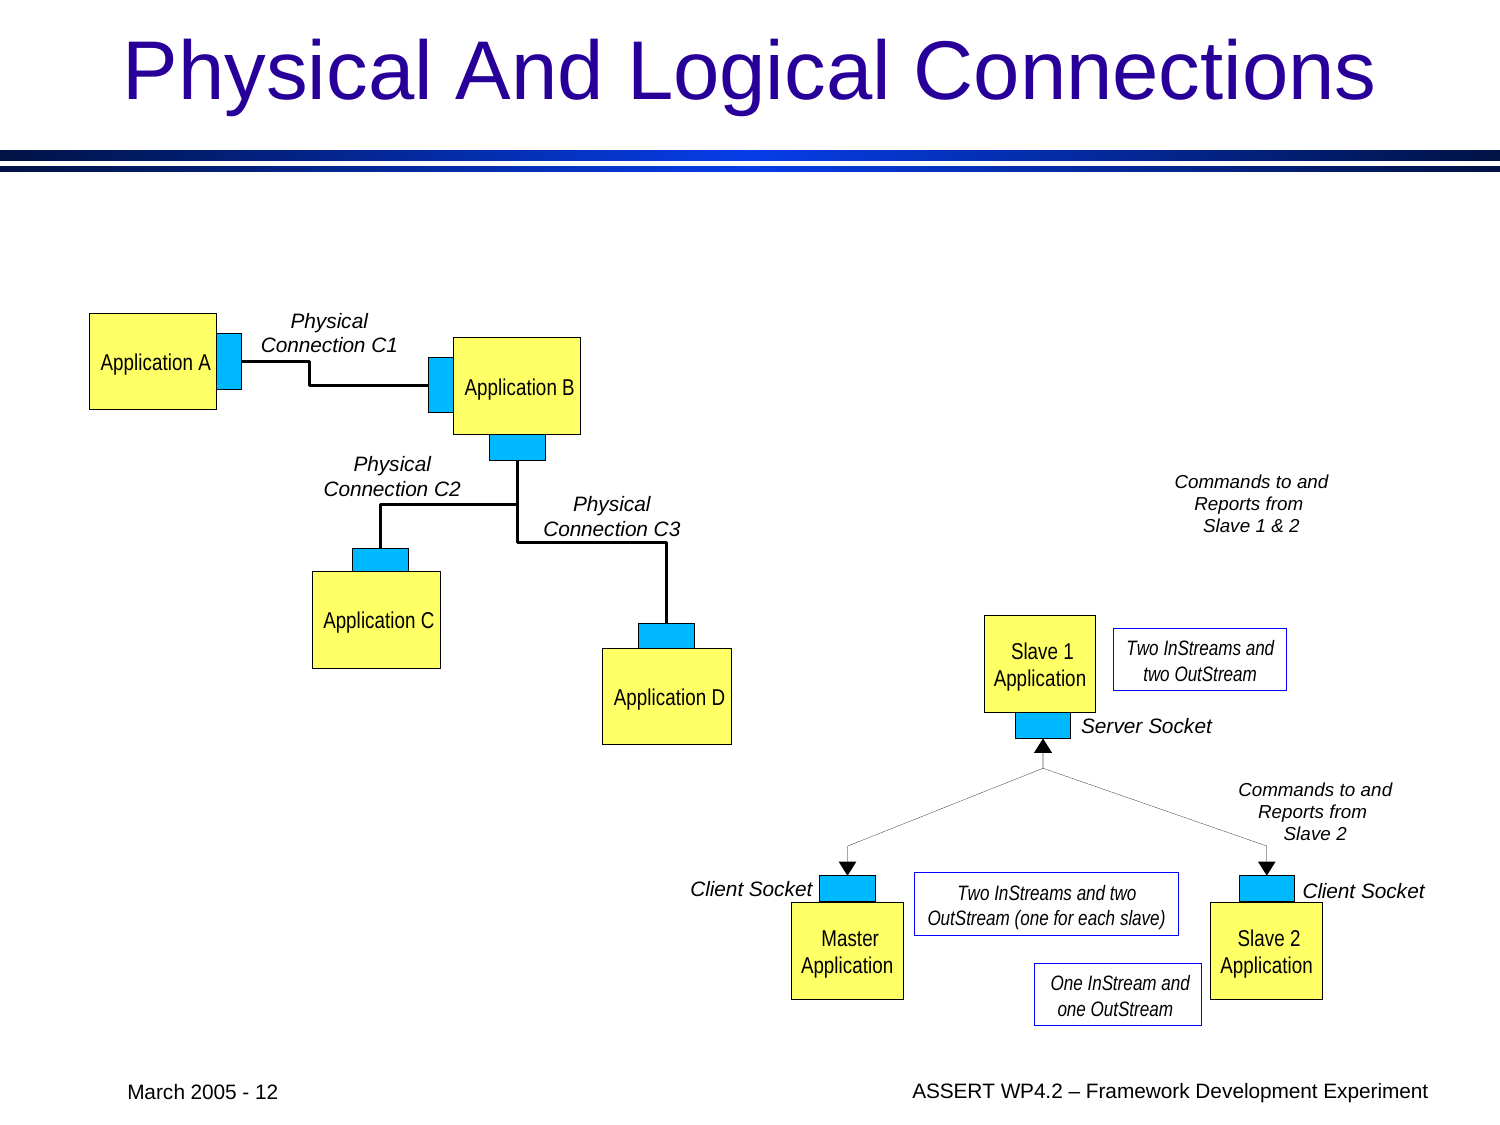

# Physical And Logical Connections
Physical Connection C1
 Application A
 Application B
Physical Connection C2
Commands to and Reports from
Slave 1 & 2
Physical Connection C3
 Application C
 Slave 1
Application
 Two InStreams and
two OutStream
 Application D
Server Socket
Commands to and Reports from
Slave 2
Client Socket
 Two InStreams and two
OutStream (one for each slave)
Client Socket
 Slave 2
Application
 Master
Application
 One InStream and
one OutStream